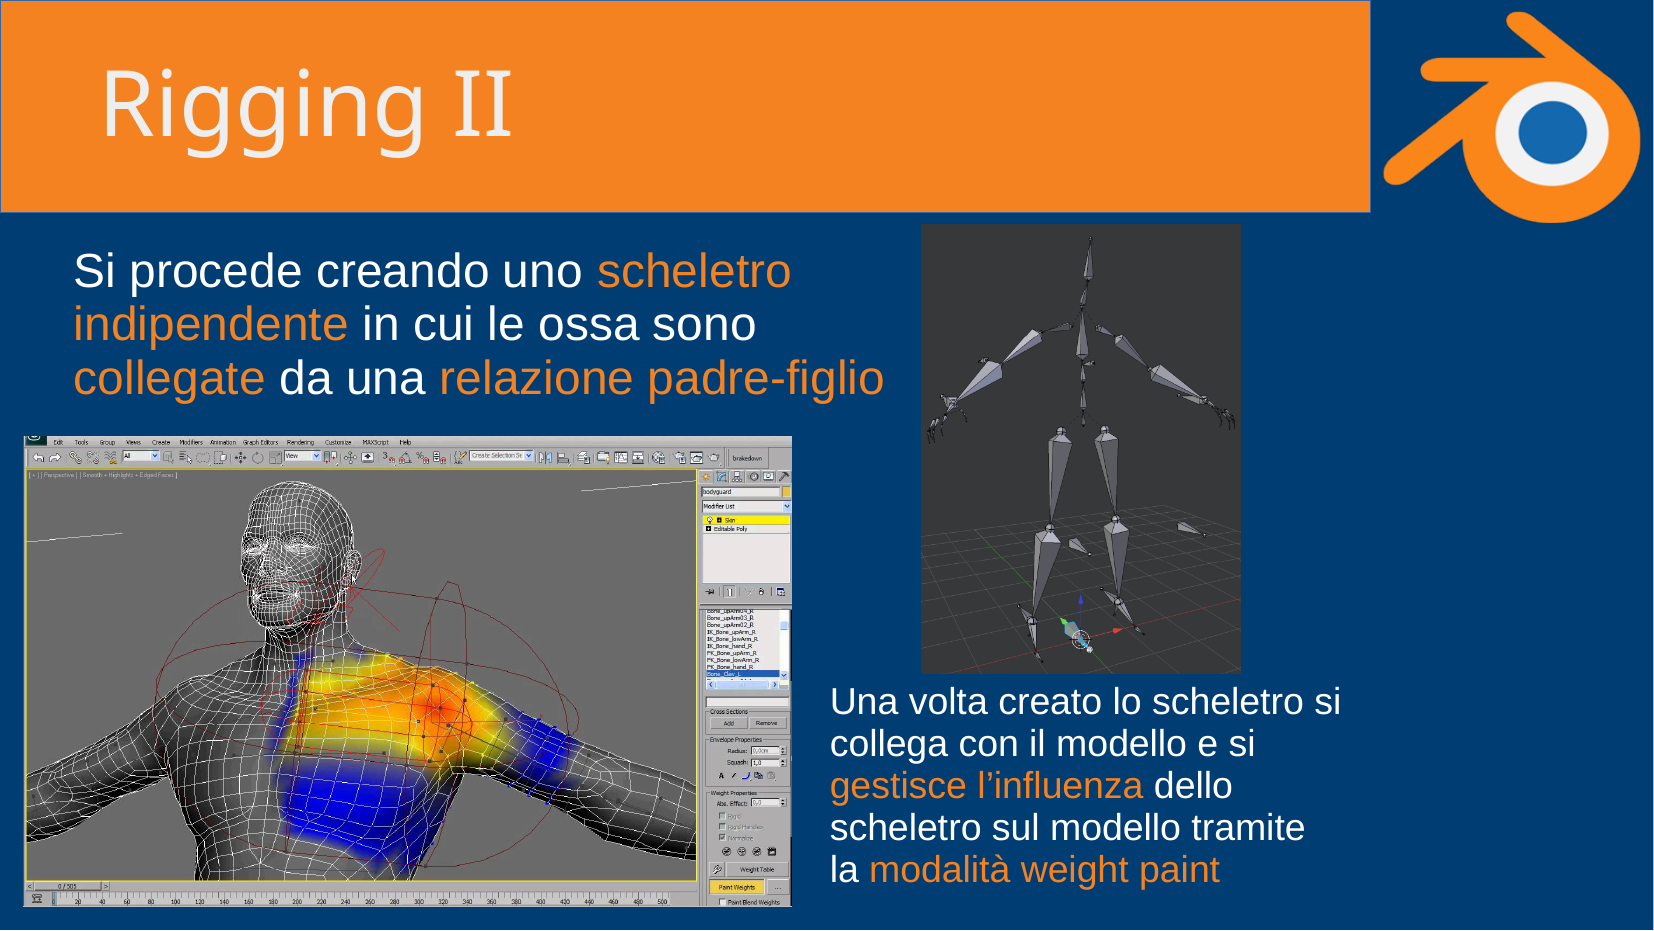

# Rigging II
Si procede creando uno scheletro indipendente in cui le ossa sono collegate da una relazione padre-figlio
Una volta creato lo scheletro si collega con il modello e si gestisce l’influenza dello scheletro sul modello tramite la modalità weight paint